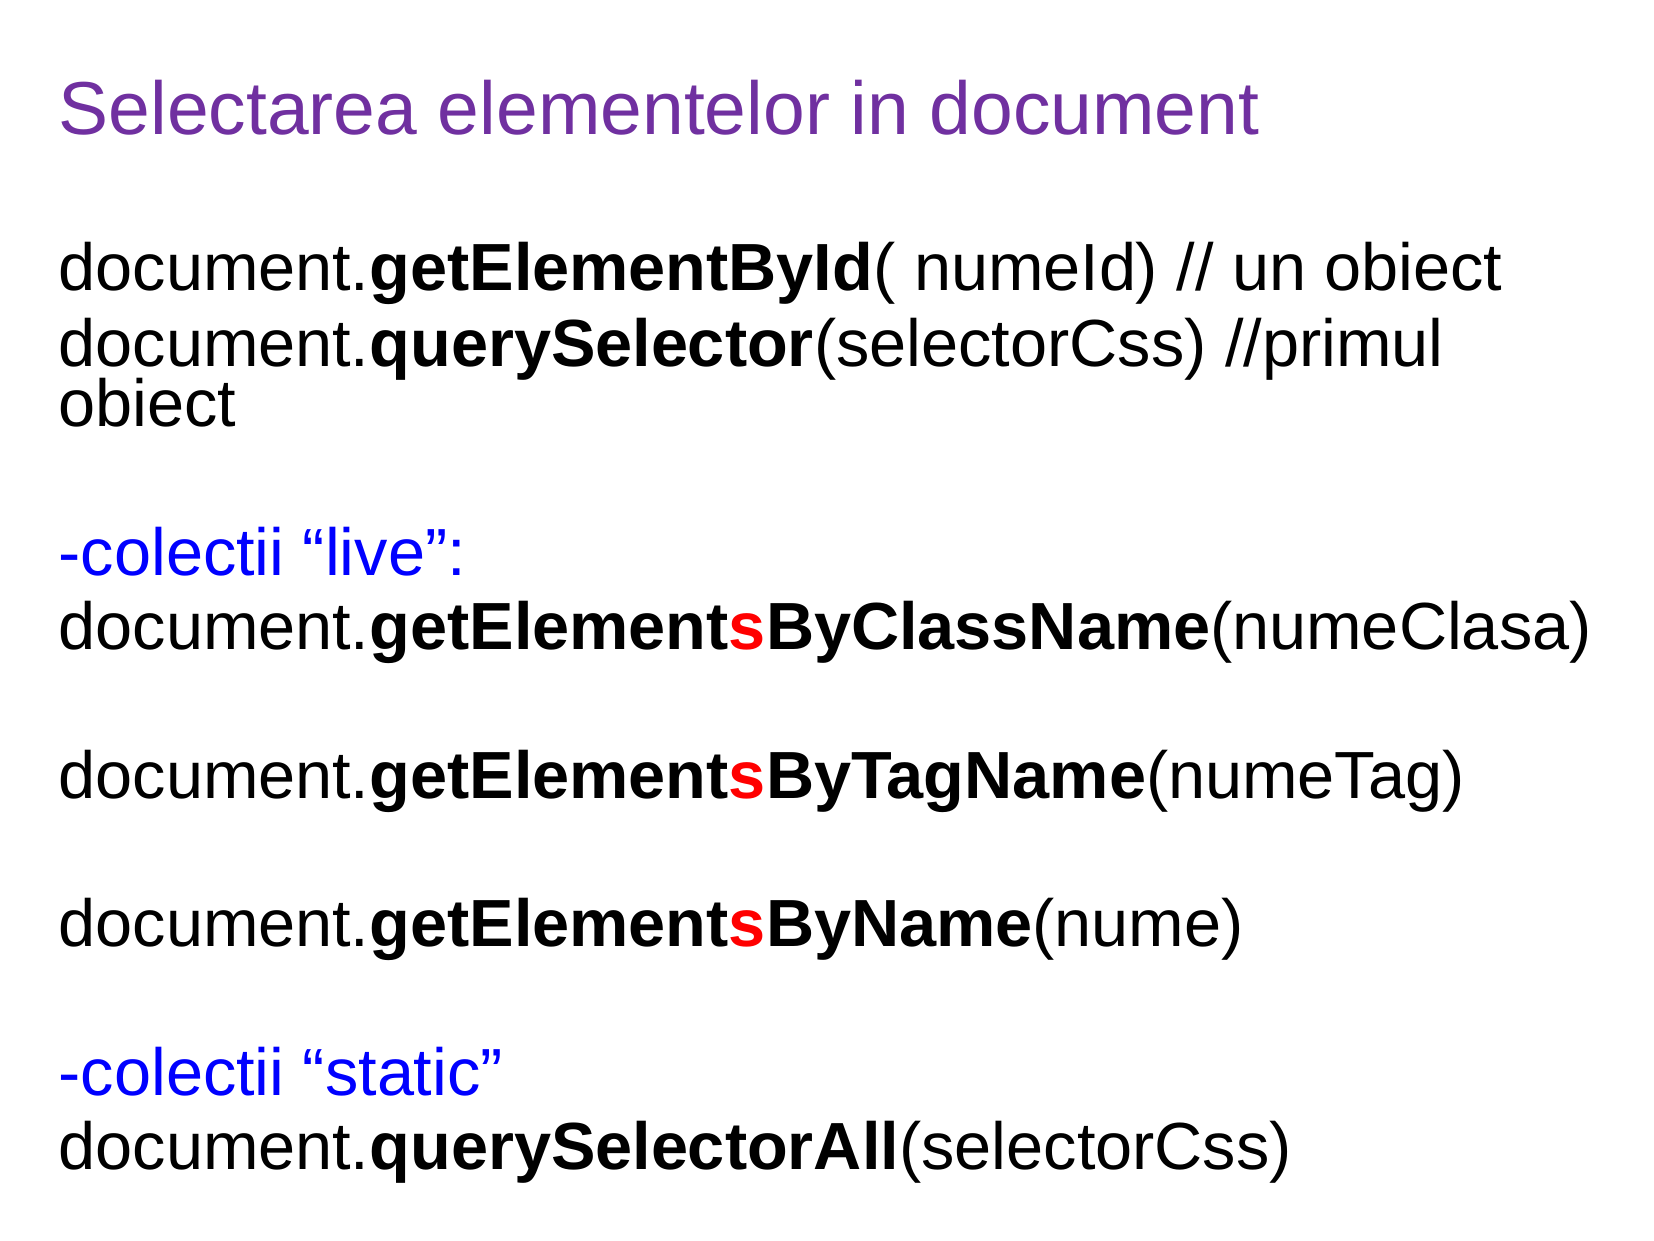

Selectarea elementelor in document
document.getElementById( numeId) // un obiect
document.querySelector(selectorCss) //primul obiect
-colectii “live”:
document.getElementsByClassName(numeClasa)
document.getElementsByTagName(numeTag)
document.getElementsByName(nume)
-colectii “static”
document.querySelectorAll(selectorCss)